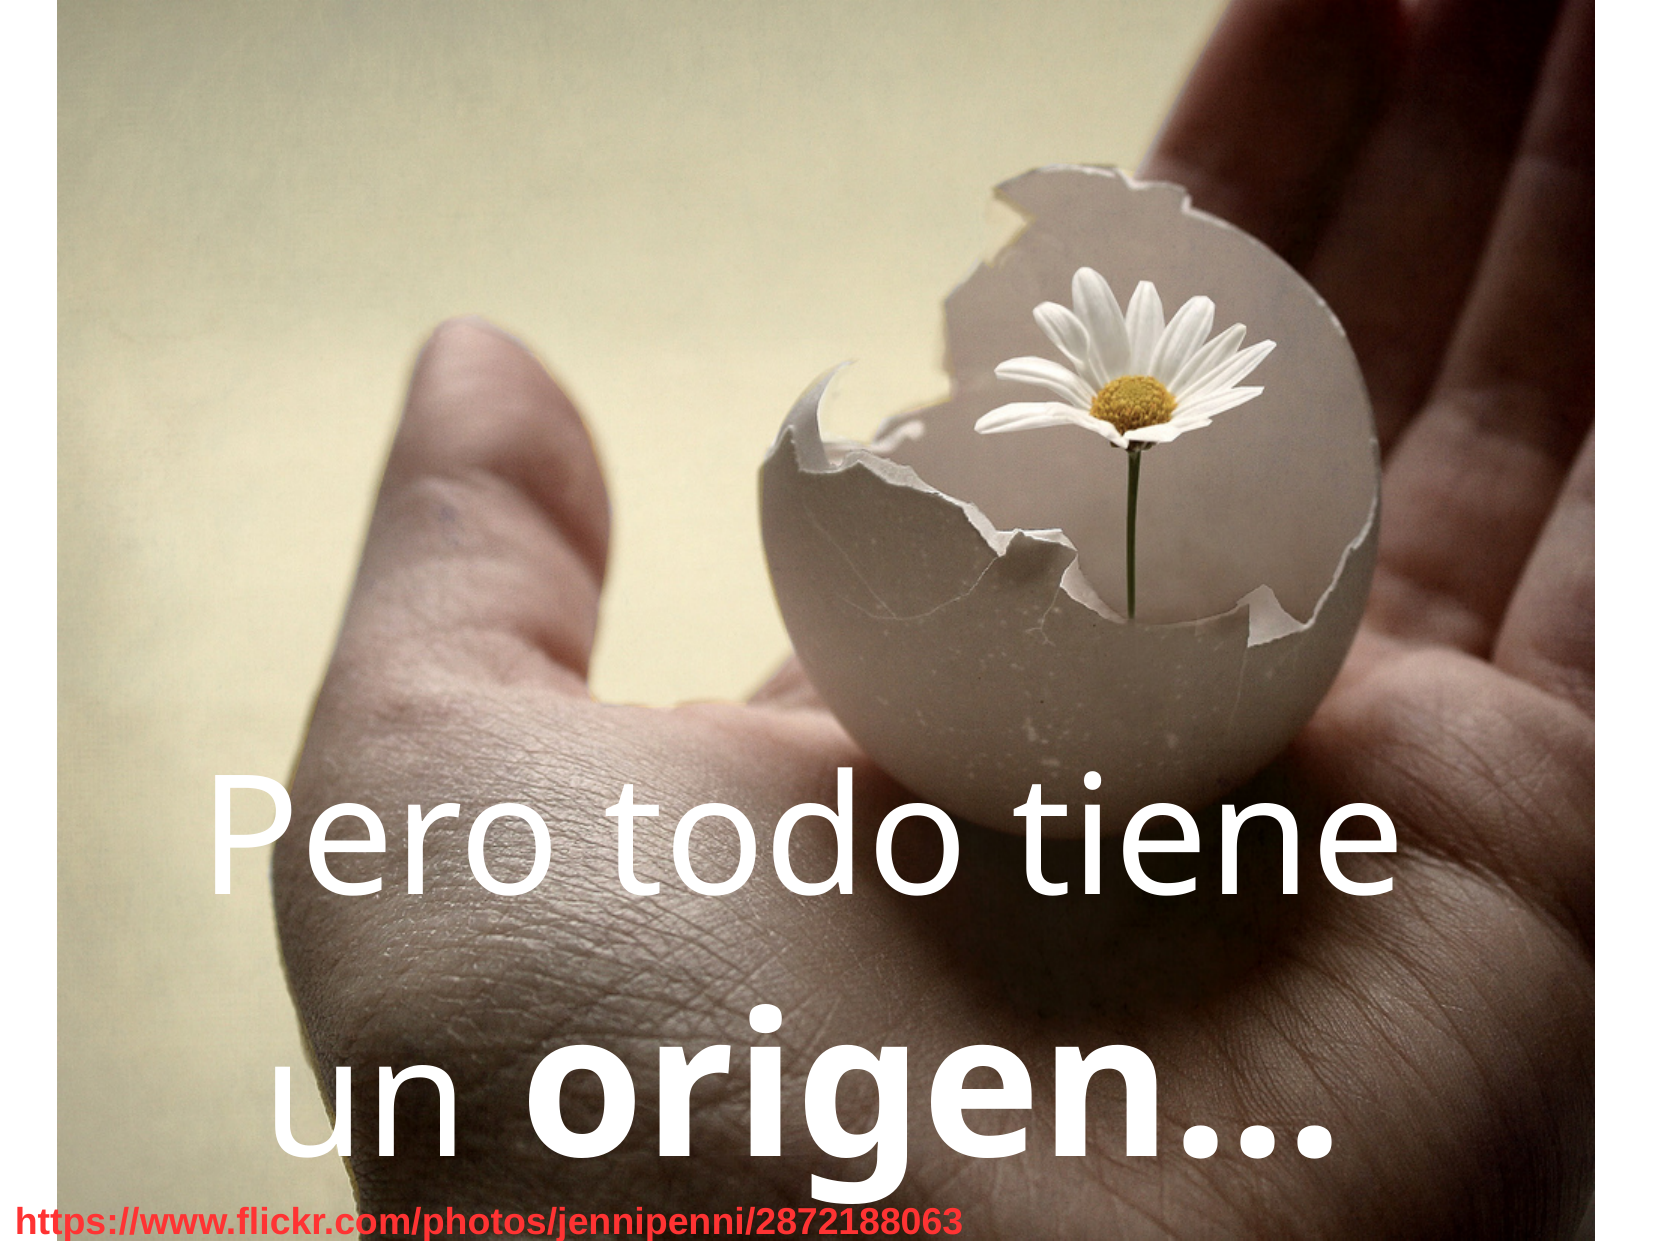

#
Pero todo tiene un origen...
https://www.flickr.com/photos/jennipenni/2872188063